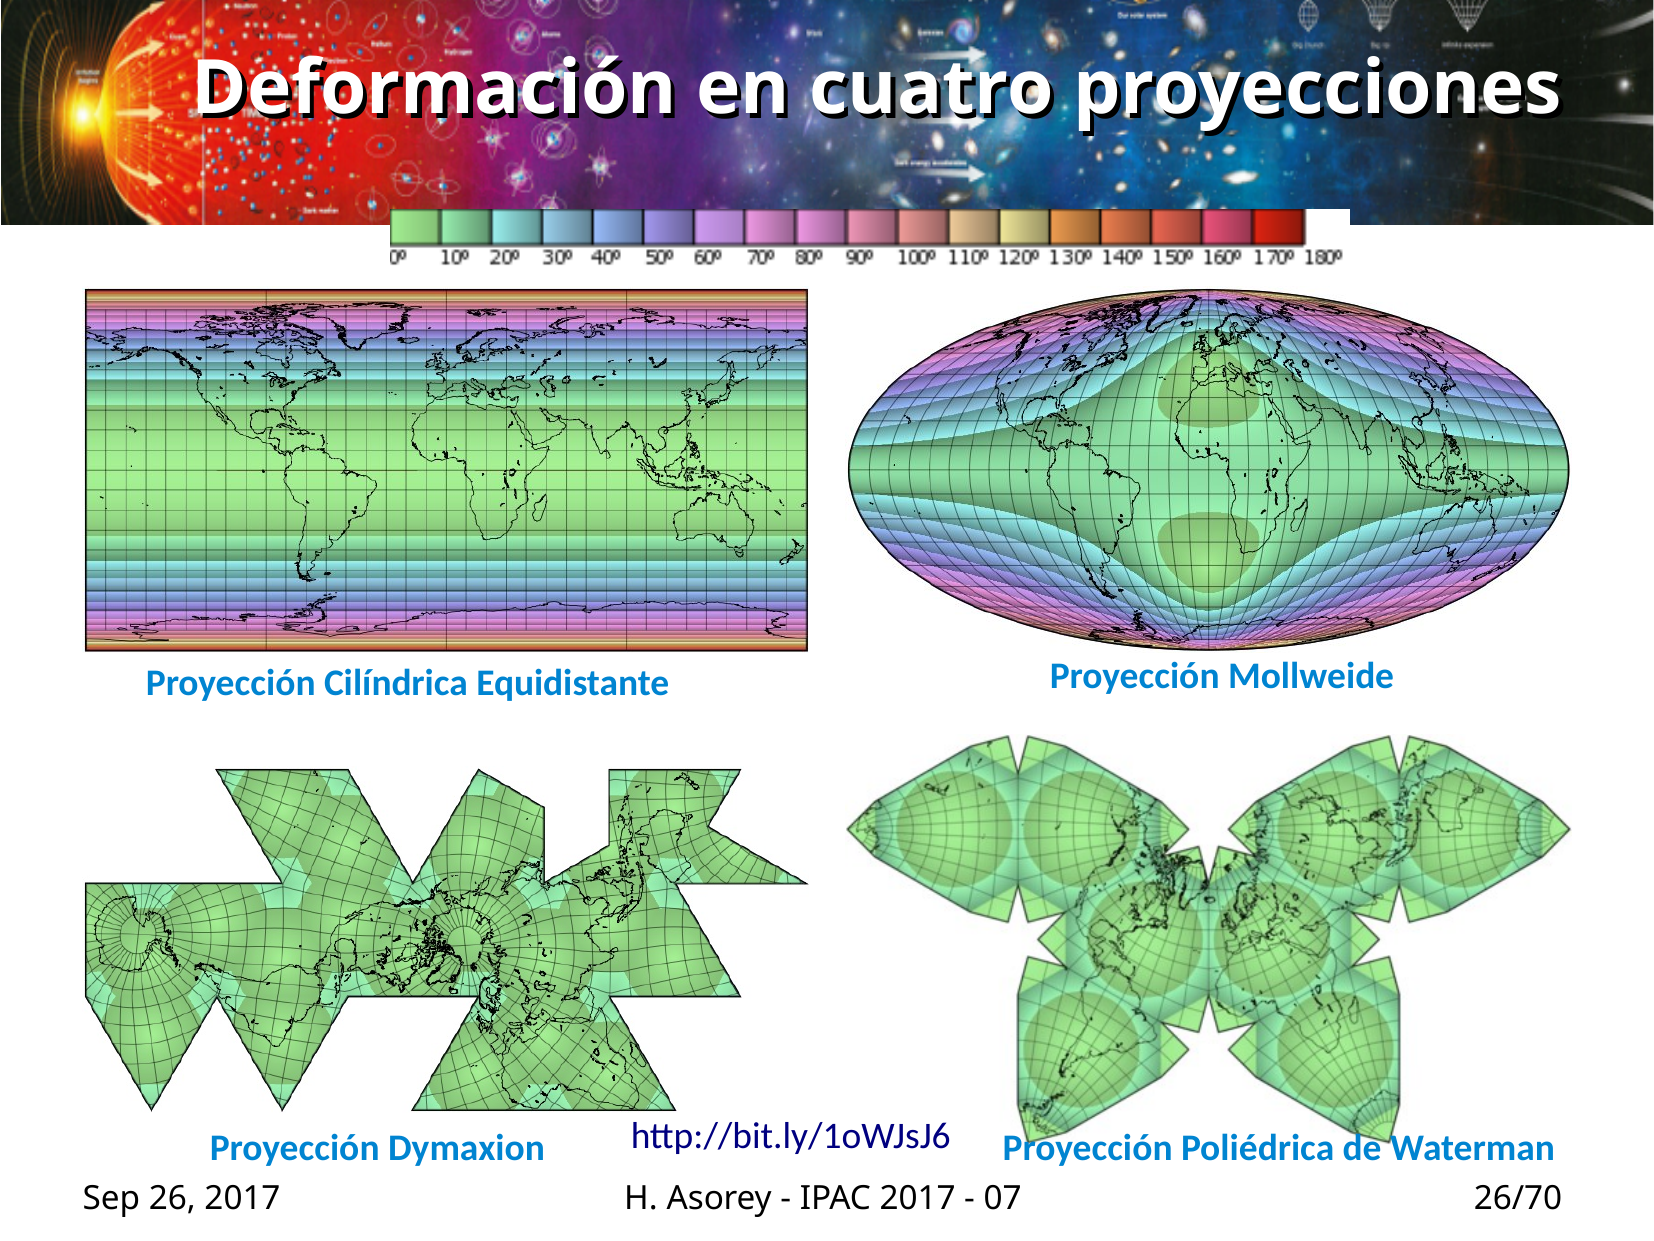

# Deformación en cuatro proyecciones
Proyección Mollweide
Proyección Cilíndrica Equidistante
http://bit.ly/1oWJsJ6
Proyección Poliédrica de Waterman
Proyección Dymaxion
Sep 26, 2017
H. Asorey - IPAC 2017 - 07
26